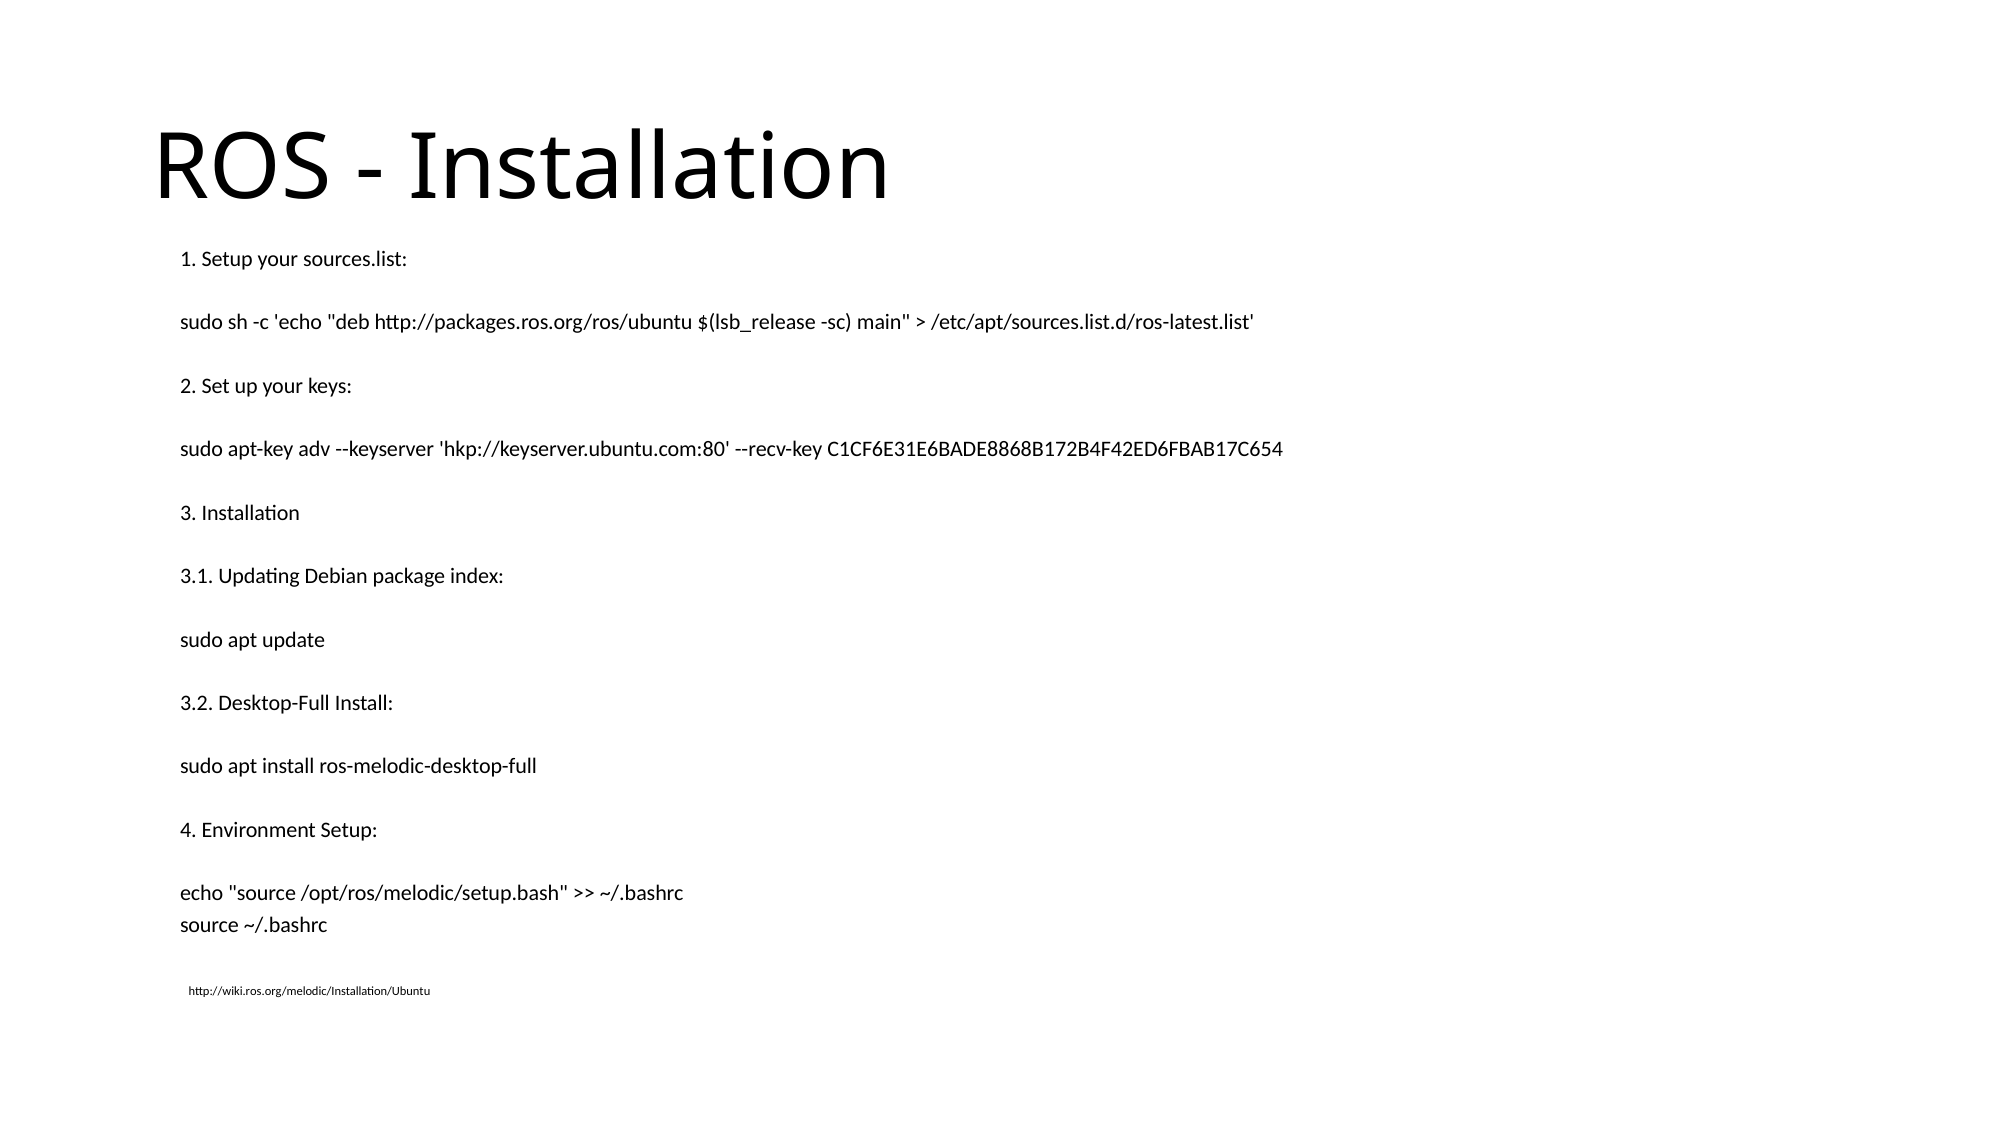

# ROS - Installation
1. Setup your sources.list:
sudo sh -c 'echo "deb http://packages.ros.org/ros/ubuntu $(lsb_release -sc) main" > /etc/apt/sources.list.d/ros-latest.list'
2. Set up your keys:
sudo apt-key adv --keyserver 'hkp://keyserver.ubuntu.com:80' --recv-key C1CF6E31E6BADE8868B172B4F42ED6FBAB17C654
3. Installation
3.1. Updating Debian package index:
sudo apt update
3.2. Desktop-Full Install:
sudo apt install ros-melodic-desktop-full
4. Environment Setup:
echo "source /opt/ros/melodic/setup.bash" >> ~/.bashrc
source ~/.bashrc
http://wiki.ros.org/melodic/Installation/Ubuntu